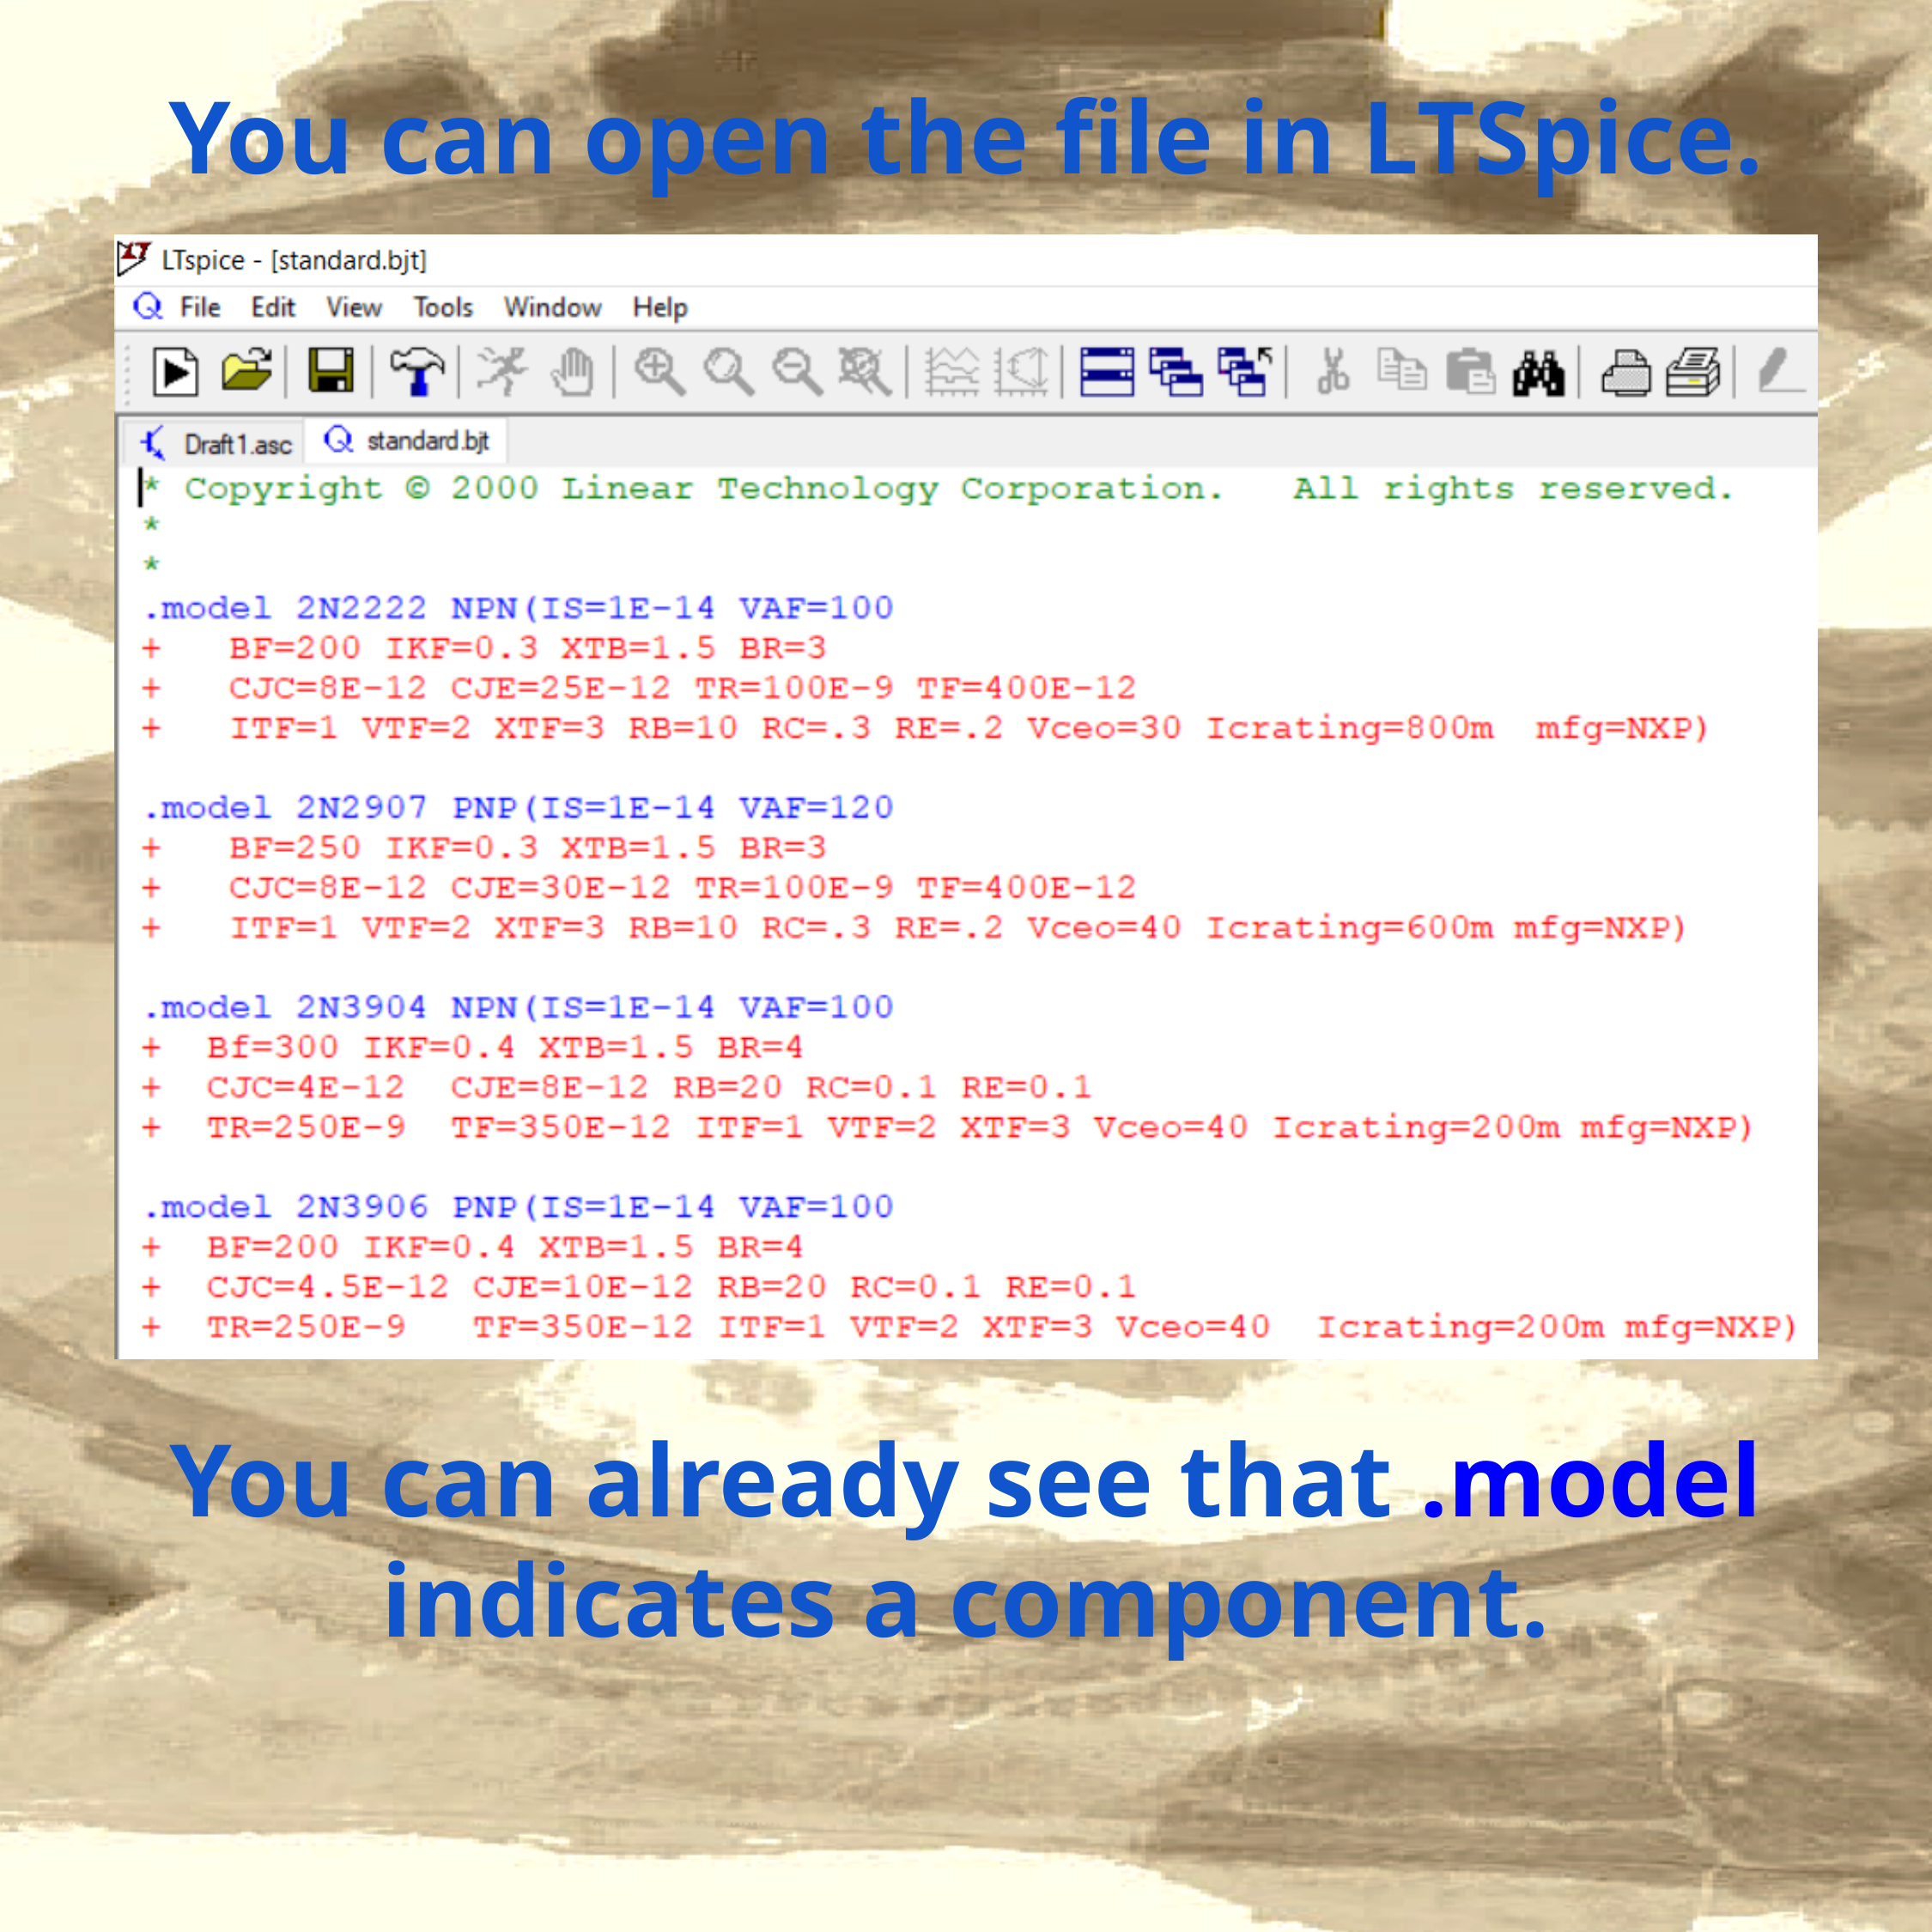

You can open the file in LTSpice.
You can already see that .model indicates a component.